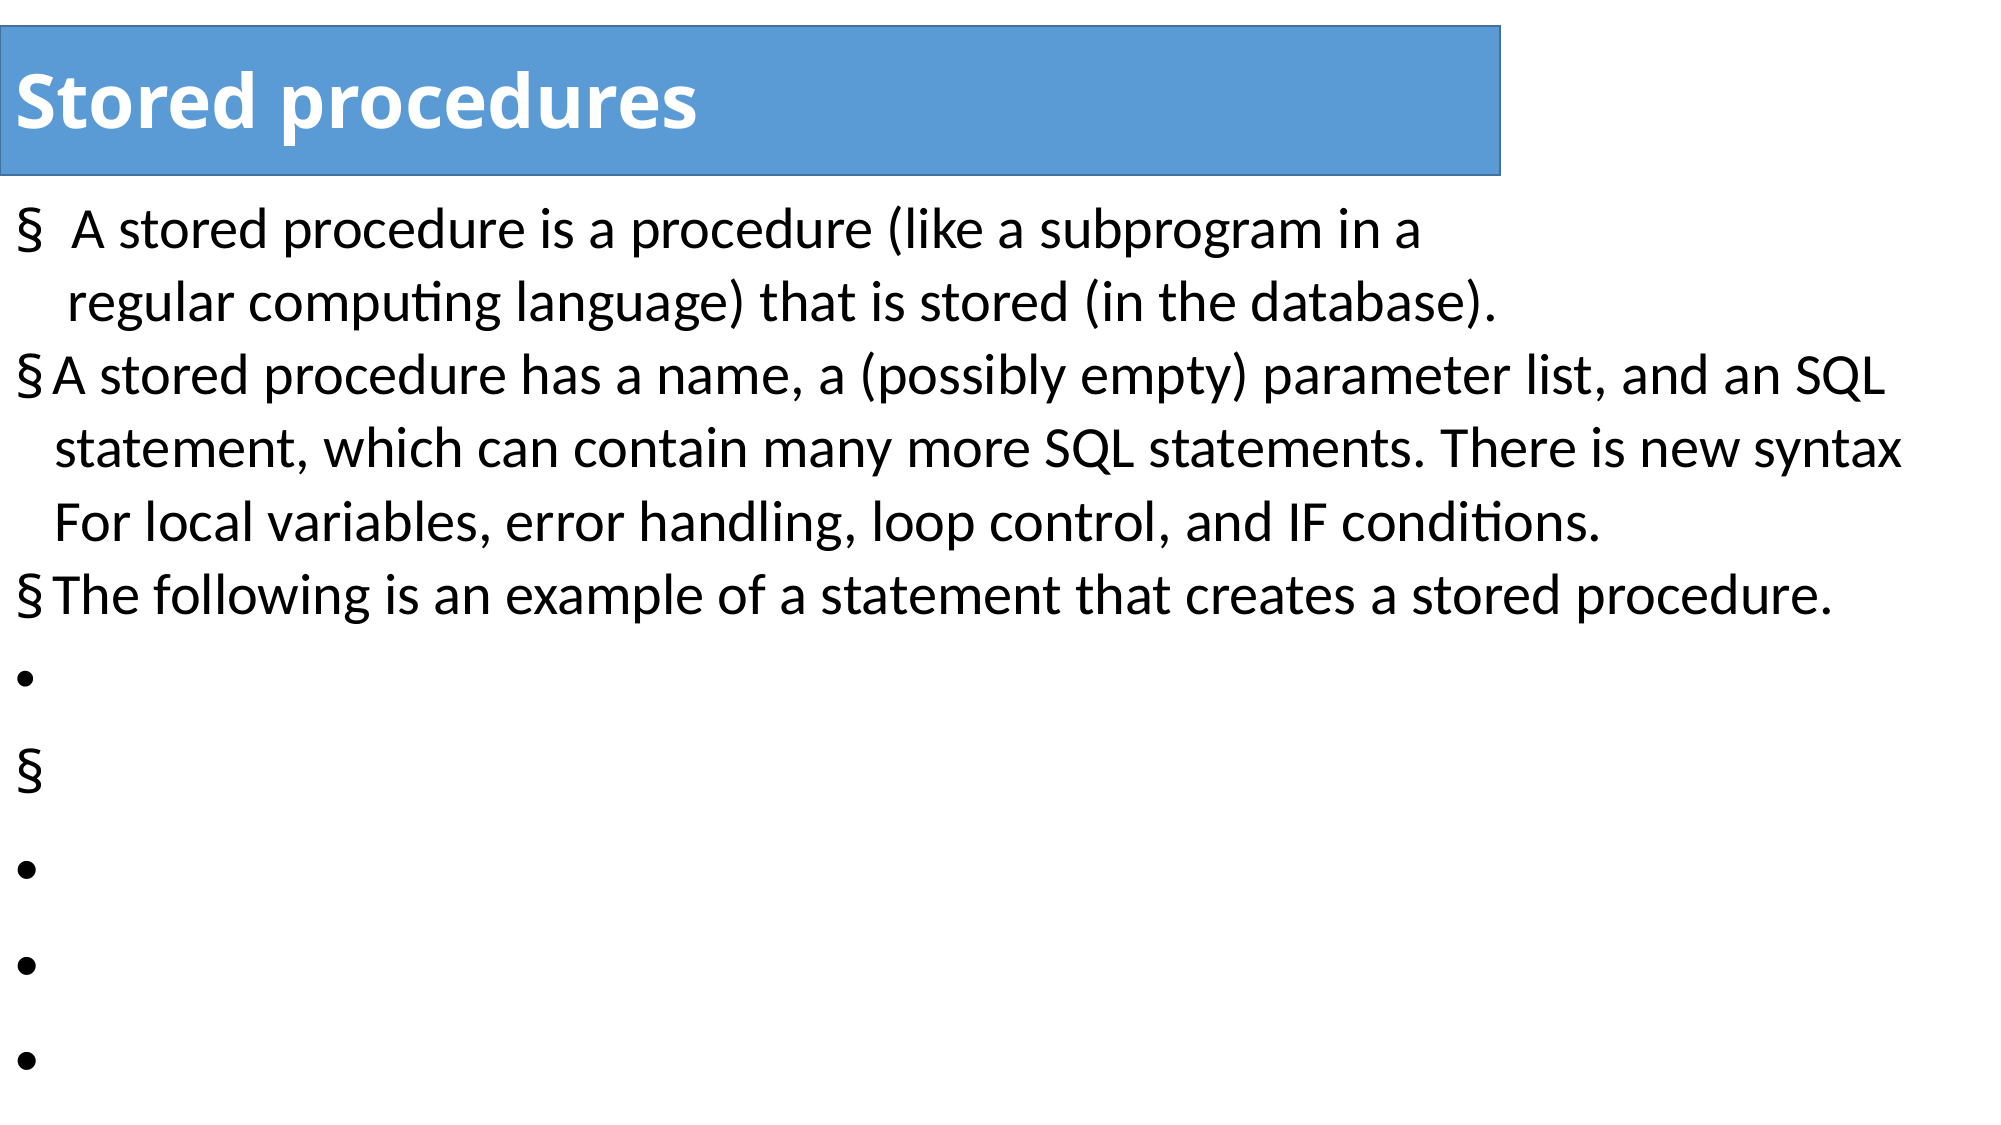

# Stored procedures
A stored procedure is a procedure (like a subprogram in a
 regular computing language) that is stored (in the database).
A stored procedure has a name, a (possibly empty) parameter list, and an SQL
 statement, which can contain many more SQL statements. There is new syntax
 For local variables, error handling, loop control, and IF conditions.
The following is an example of a statement that creates a stored procedure.